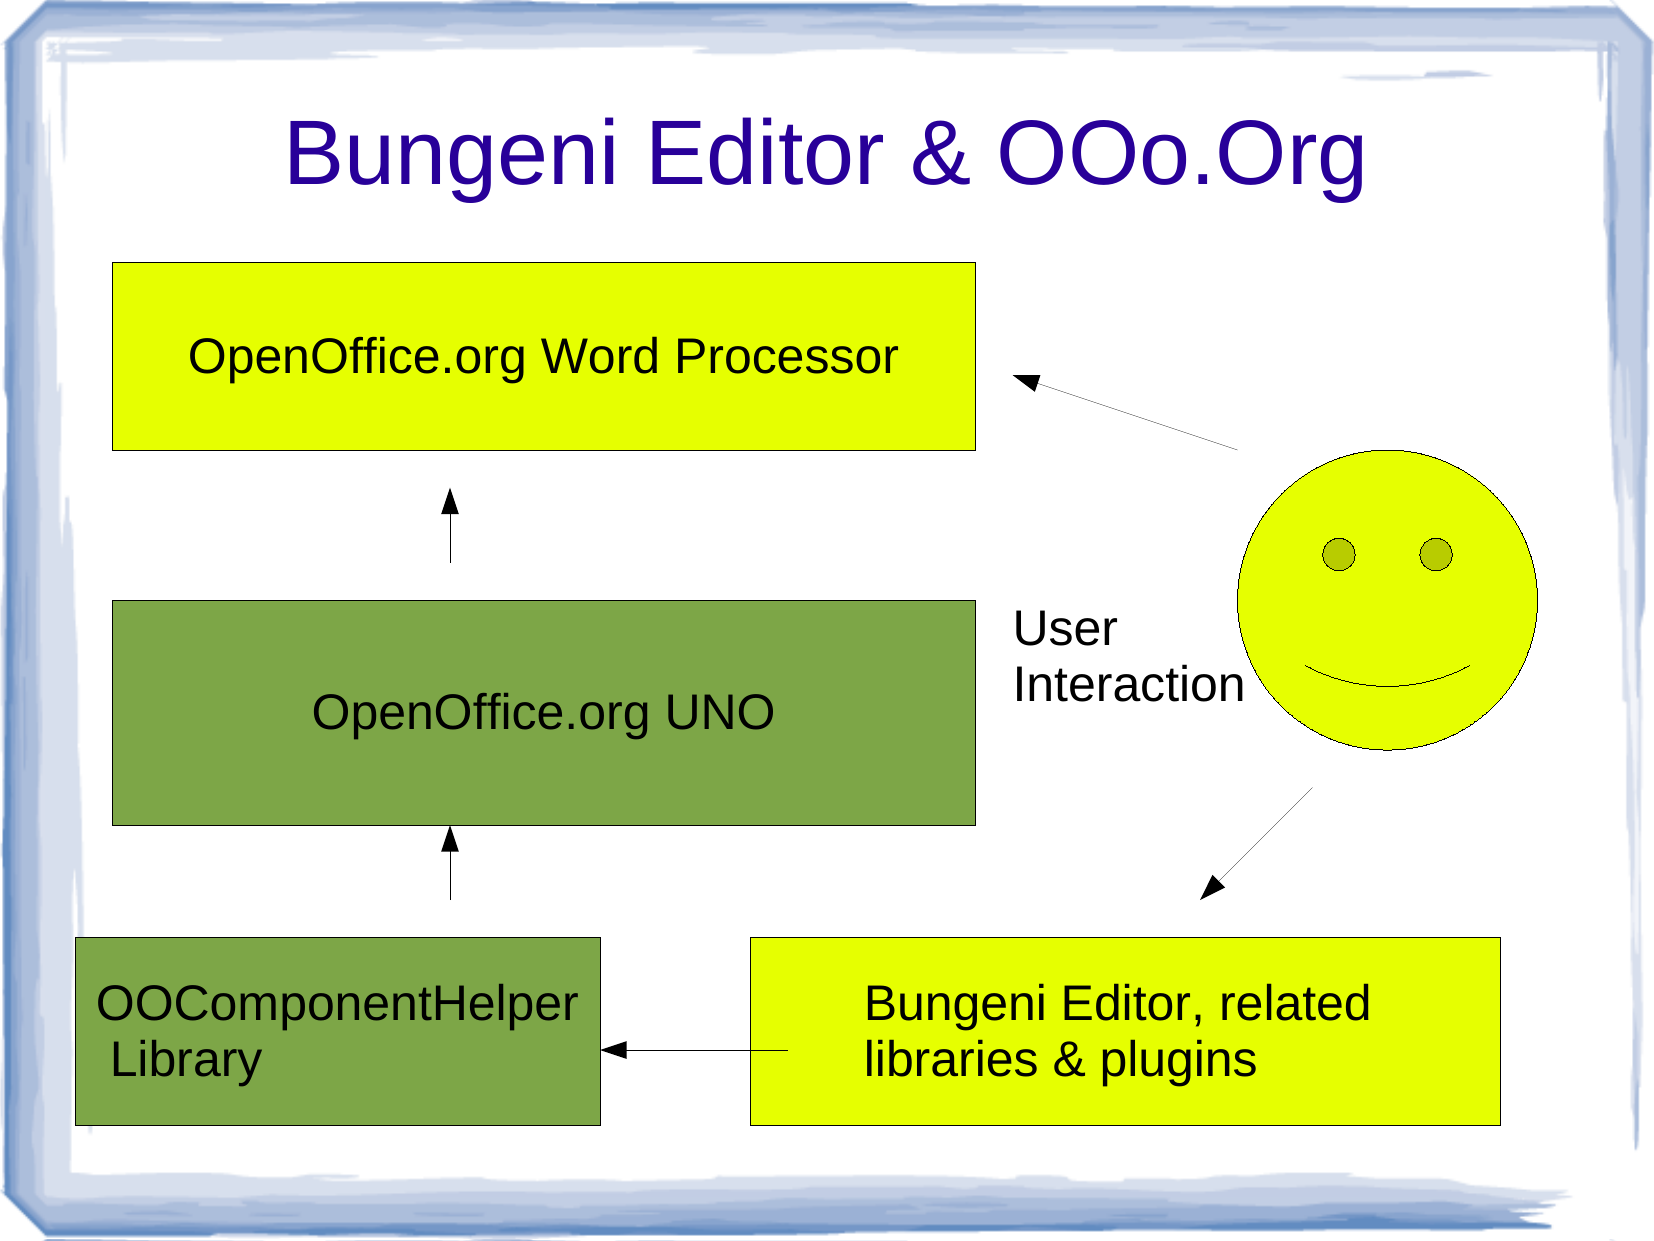

# Bungeni Editor & OOo.Org
OpenOffice.org Word Processor
OpenOffice.org UNO
User
Interaction
OOComponentHelper
 Library
Bungeni Editor, related
libraries & plugins